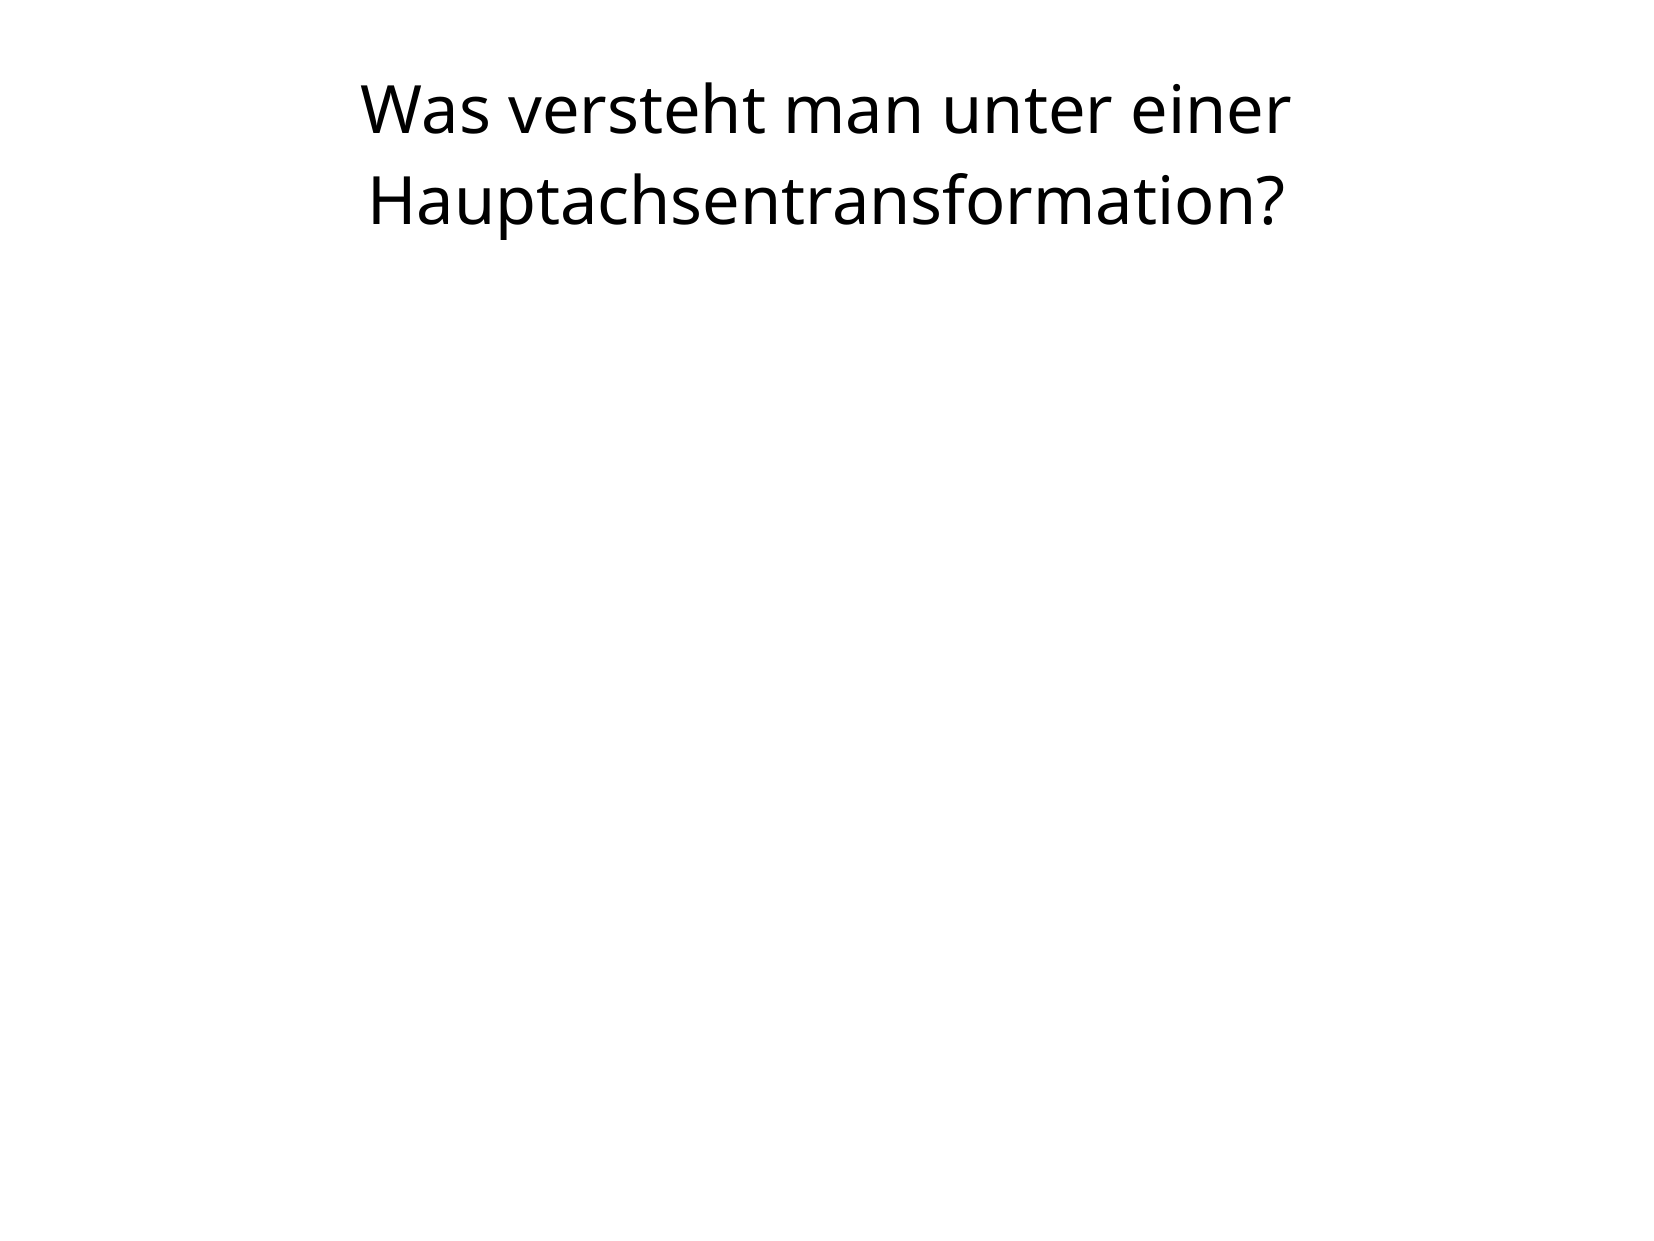

# Was versteht man unter einer Hauptachsentransformation?